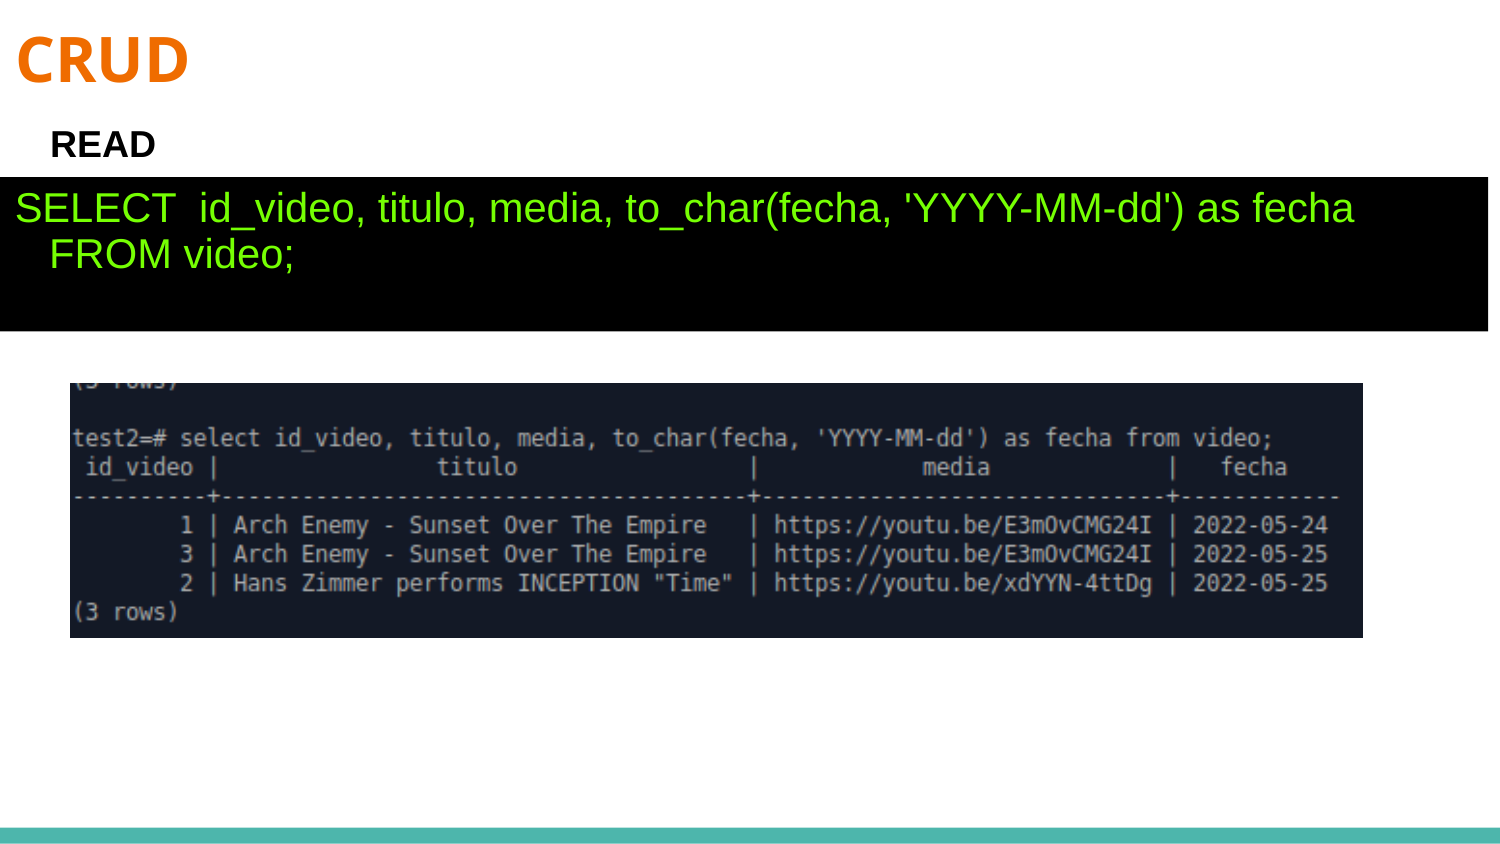

# CRUD
READ
SELECT id_video, titulo, media, to_char(fecha, 'YYYY-MM-dd') as fecha
 FROM video;